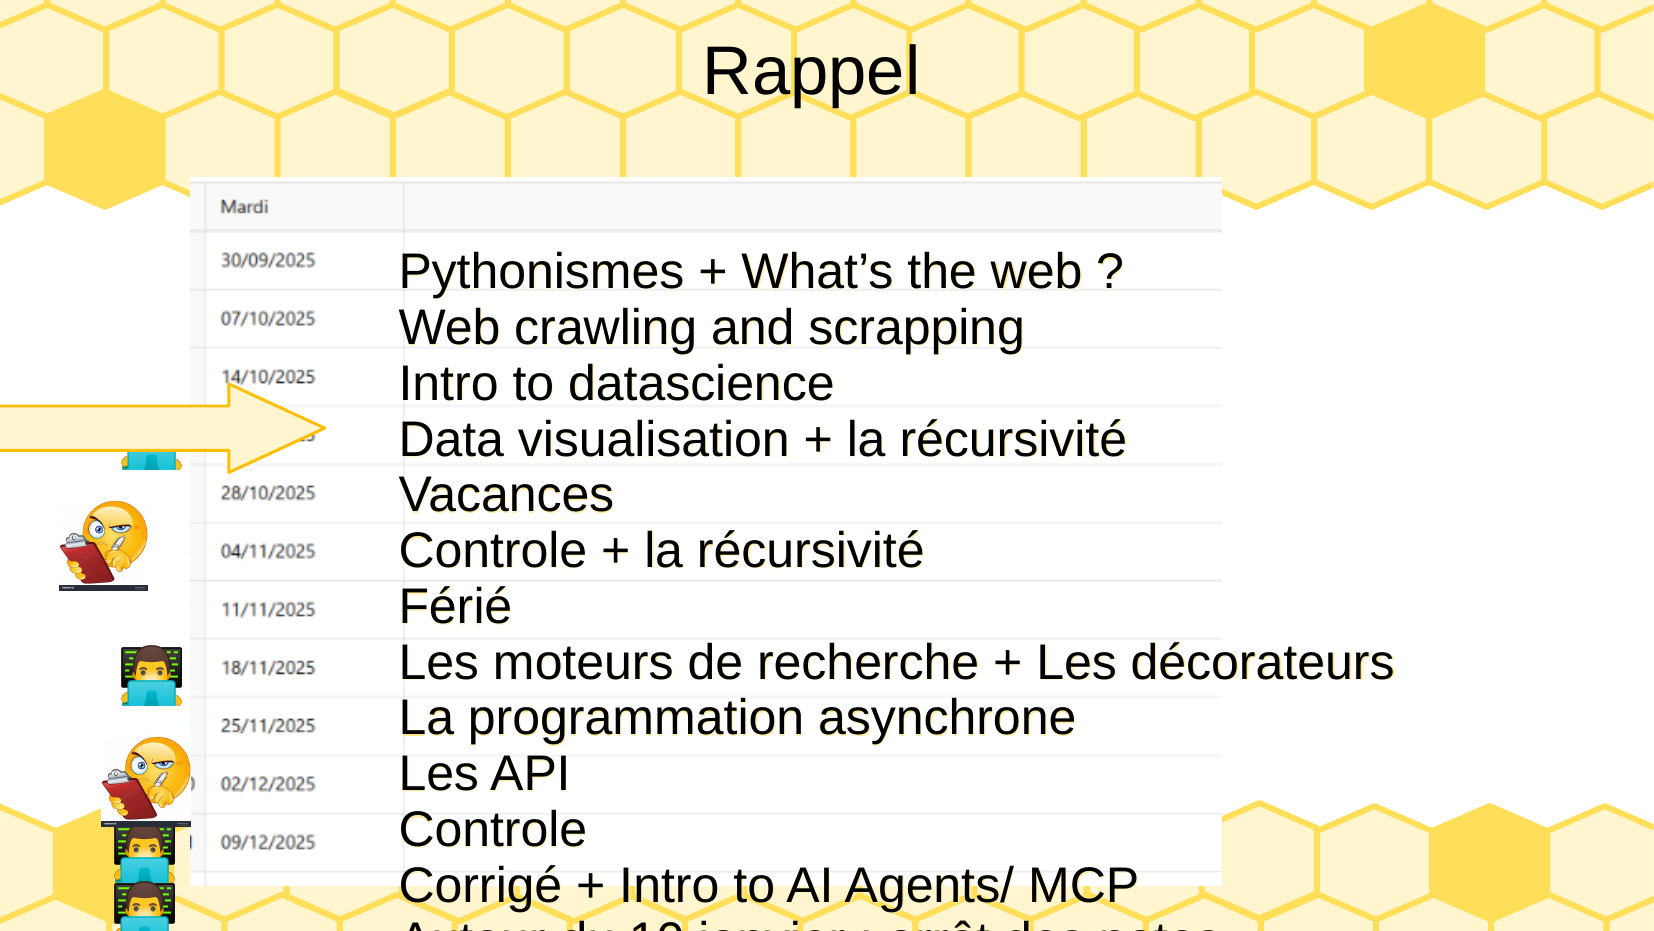

# Rappel
Pythonismes + What’s the web ?
Web crawling and scrapping
Intro to datascience
Data visualisation + la récursivité
Vacances
Controle + la récursivité
Férié
Les moteurs de recherche + Les décorateurs
La programmation asynchrone
Les API
Controle
Corrigé + Intro to AI Agents/ MCP
Autour du 10 janvier : arrêt des notes